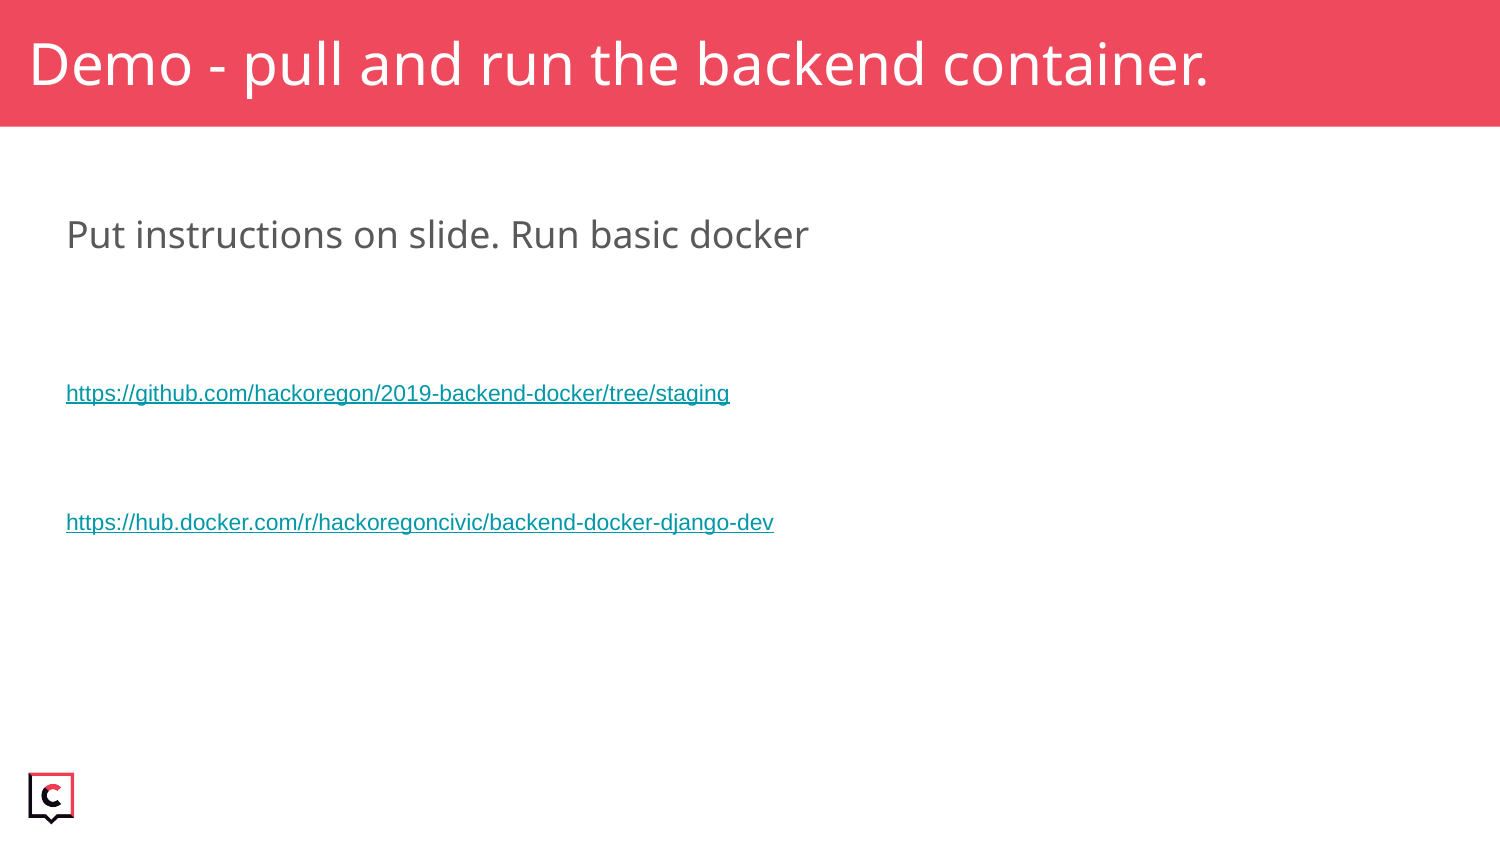

# Demo - pull and run the backend container.
Put instructions on slide. Run basic docker
https://github.com/hackoregon/2019-backend-docker/tree/staging
https://hub.docker.com/r/hackoregoncivic/backend-docker-django-dev